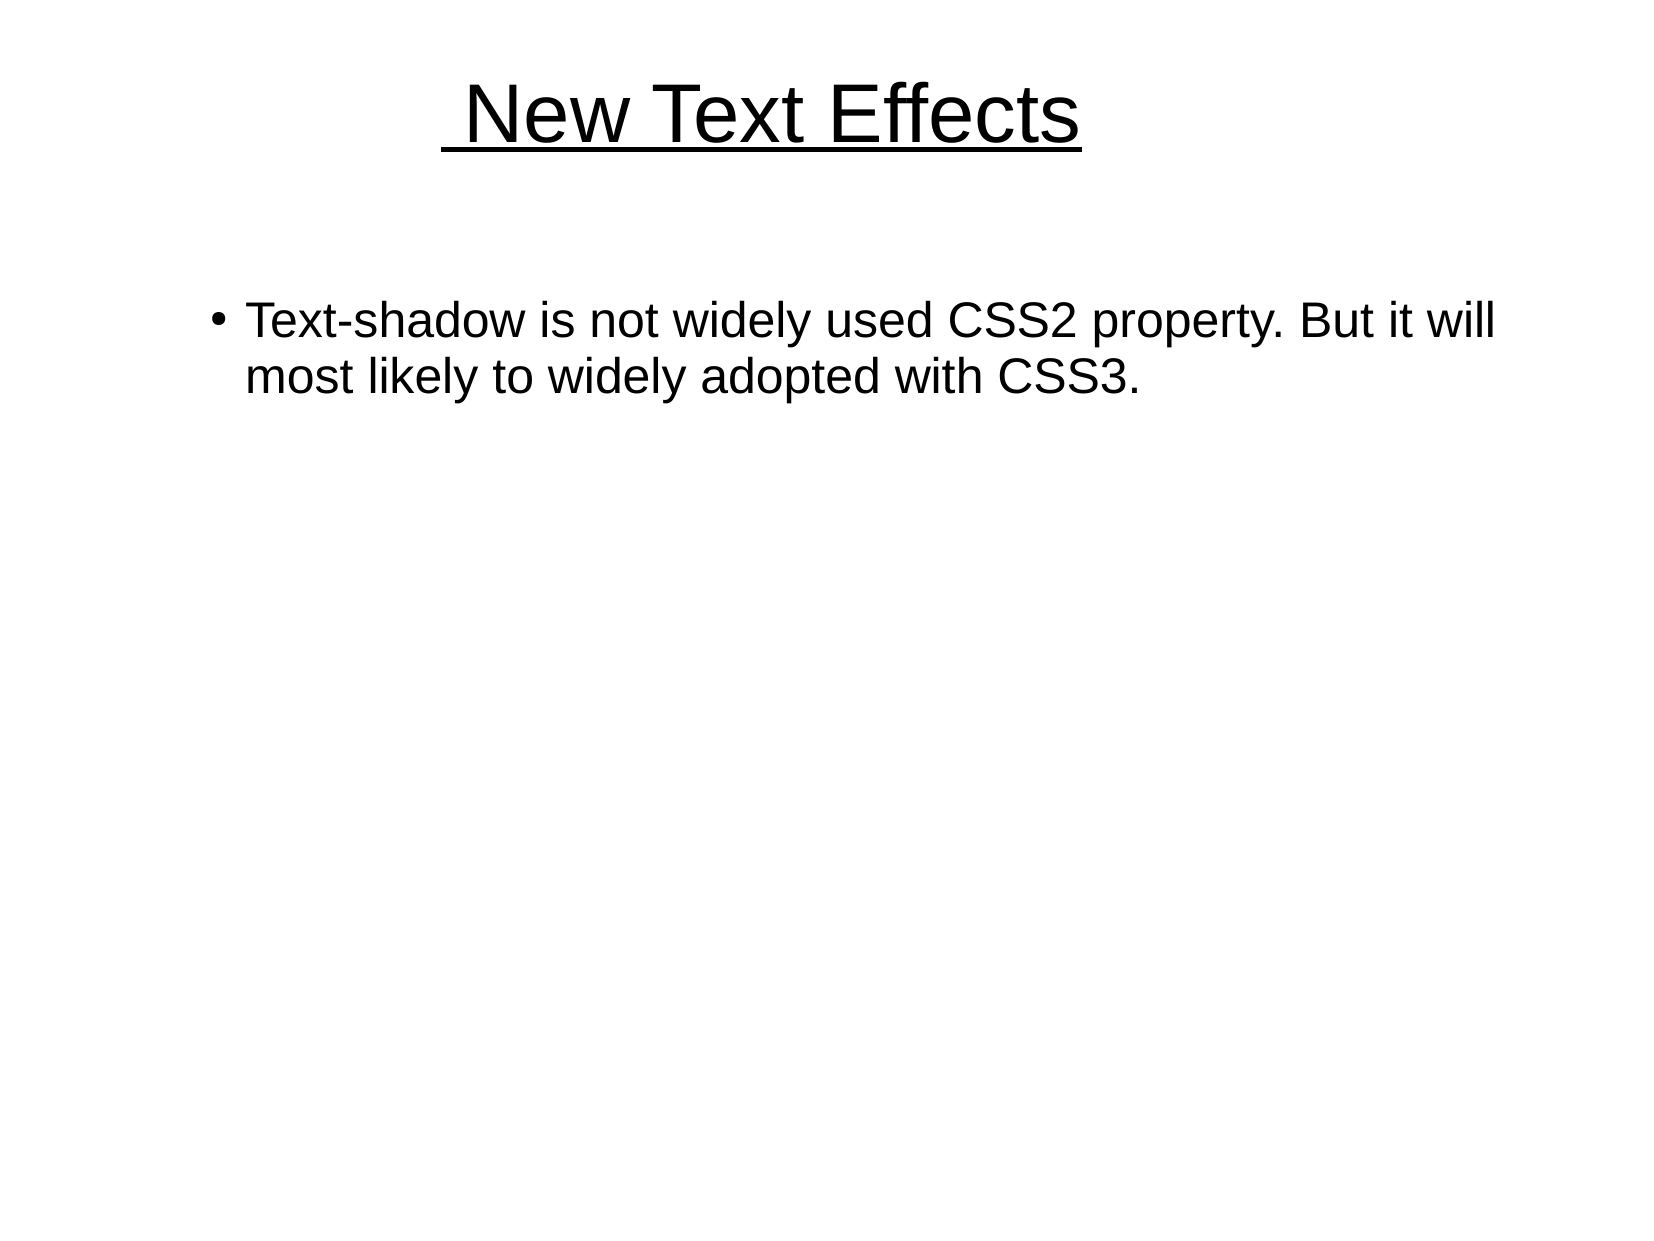

New Text Effects
Text-shadow is not widely used CSS2 property. But it will most likely to widely adopted with CSS3.